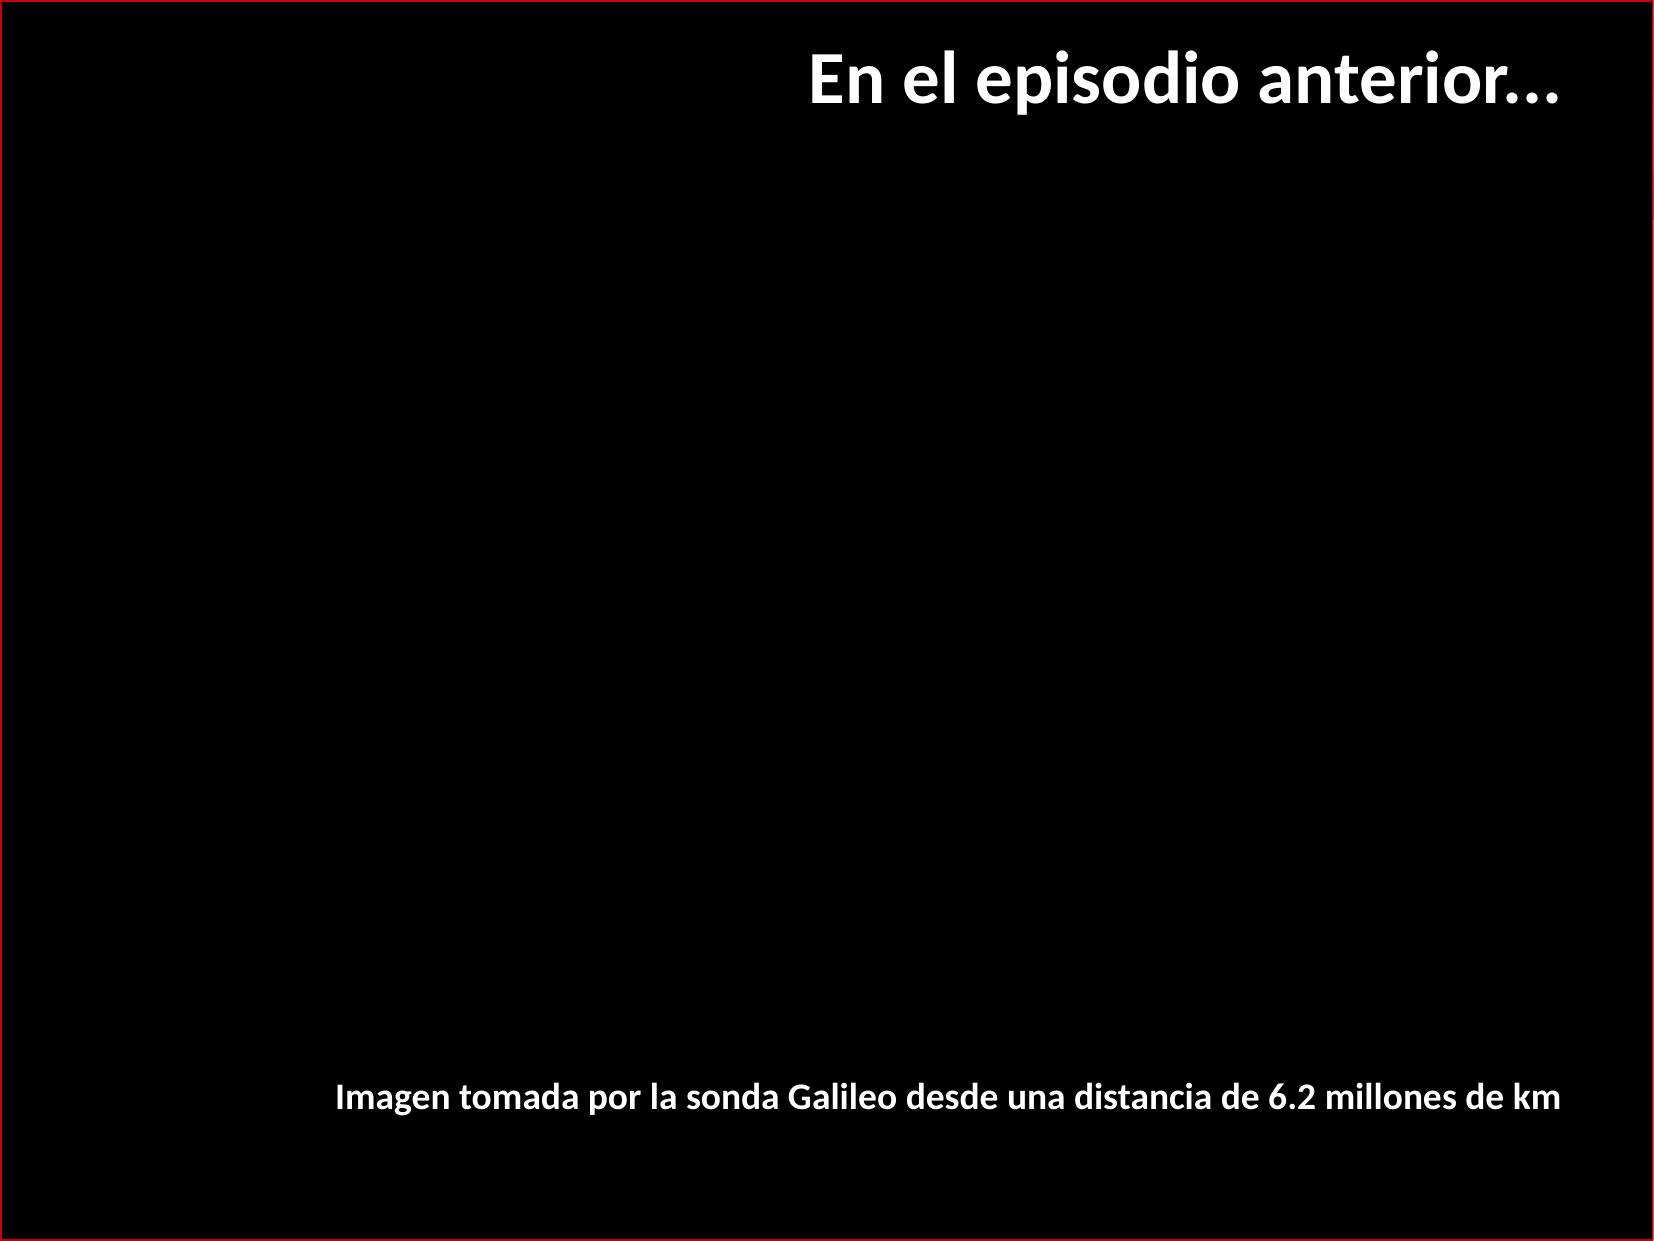

Imagen tomada por la sonda Galileo desde una distancia de 6.2 millones de km
# En el episodio anterior...
Introducción a la Física (Asorey-Sarmiento)
10